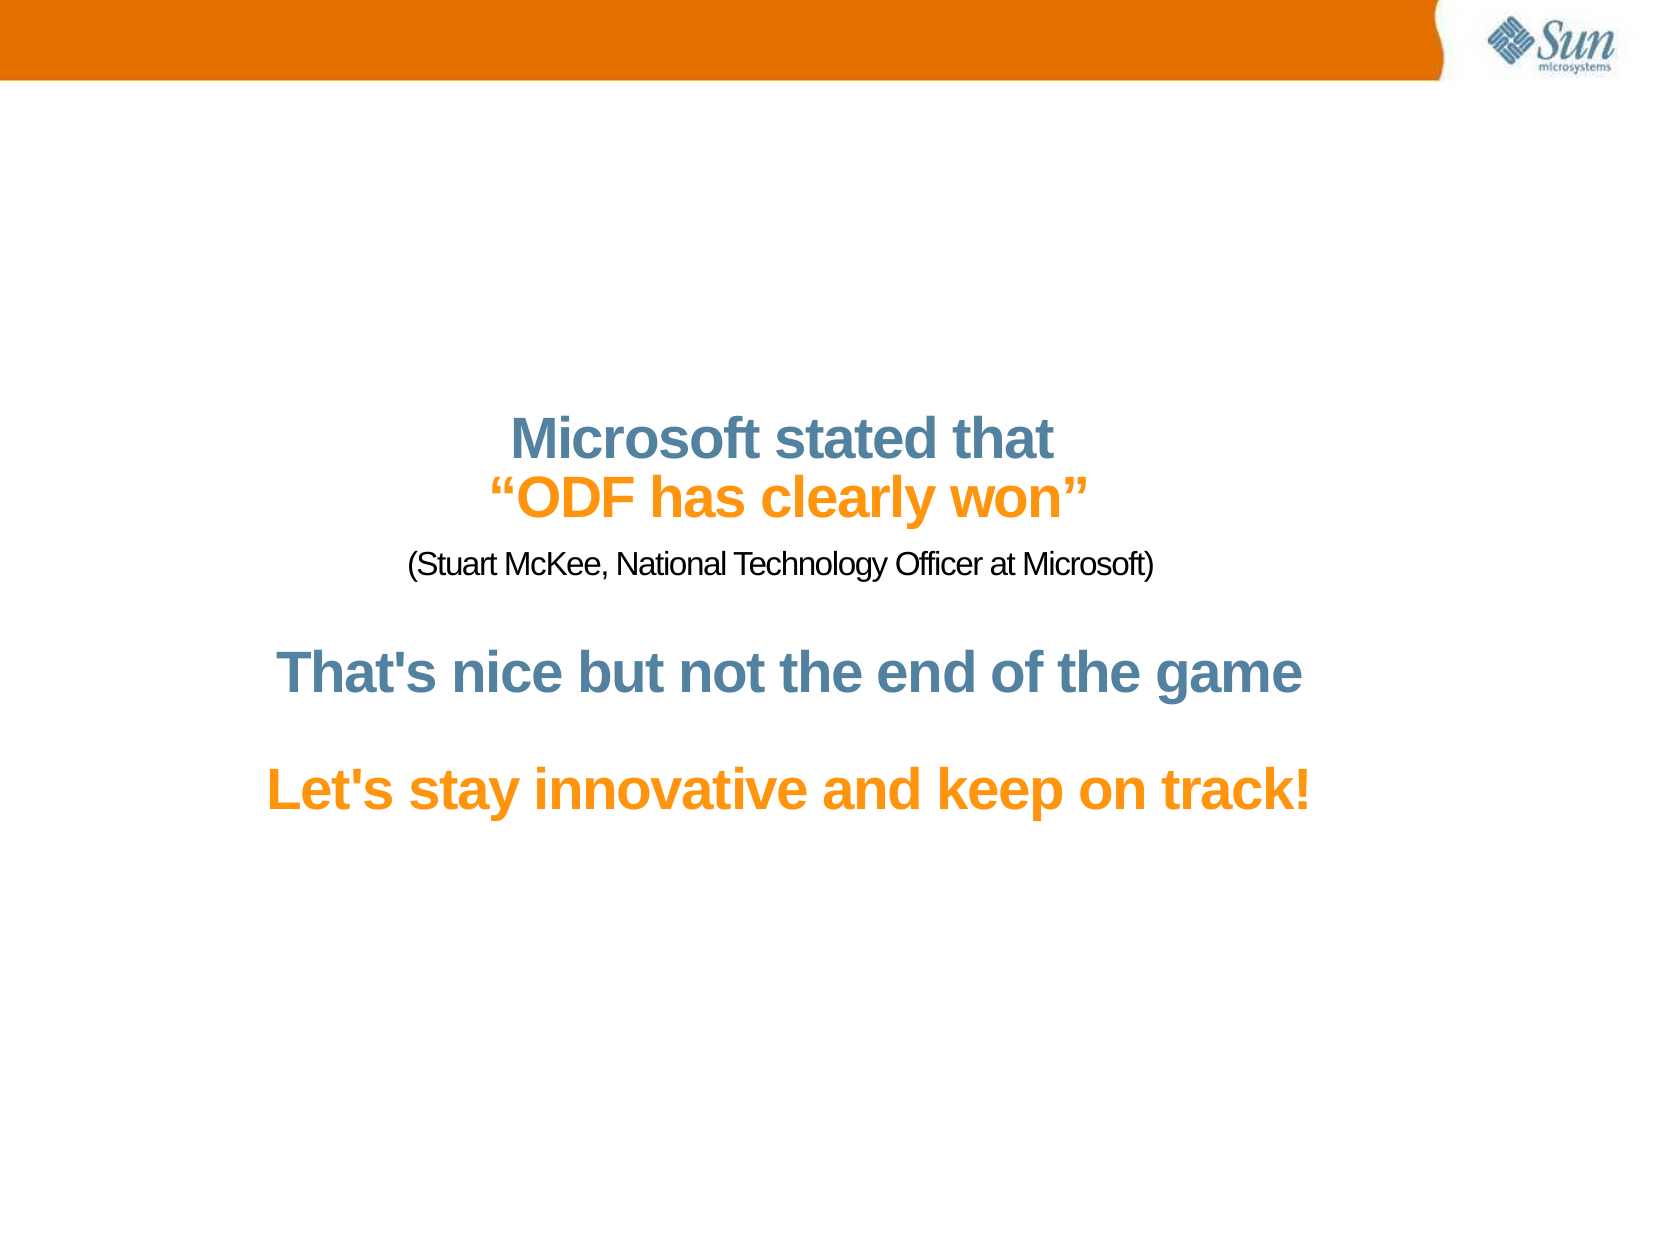

# Microsoft stated that “ODF has clearly won” (Stuart McKee, National Technology Officer at Microsoft) That's nice but not the end of the game Let's stay innovative and keep on track!